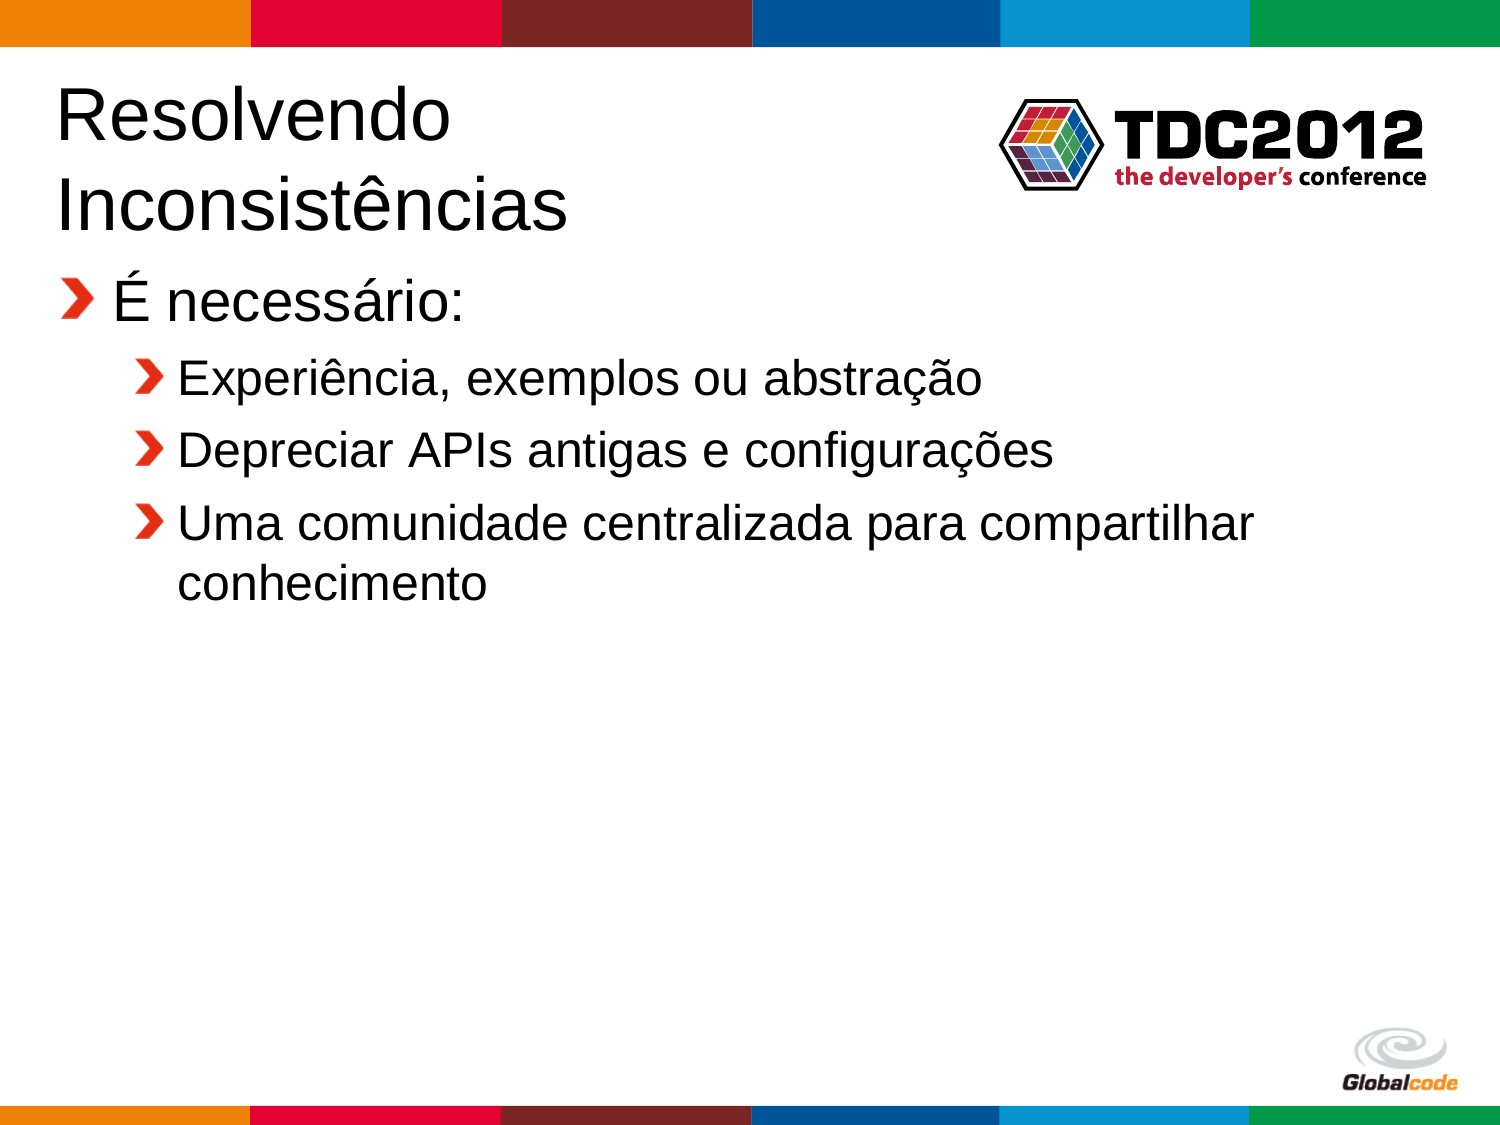

# Resolvendo Inconsistências
É necessário:
Experiência, exemplos ou abstração
Depreciar APIs antigas e configurações
Uma comunidade centralizada para compartilhar conhecimento